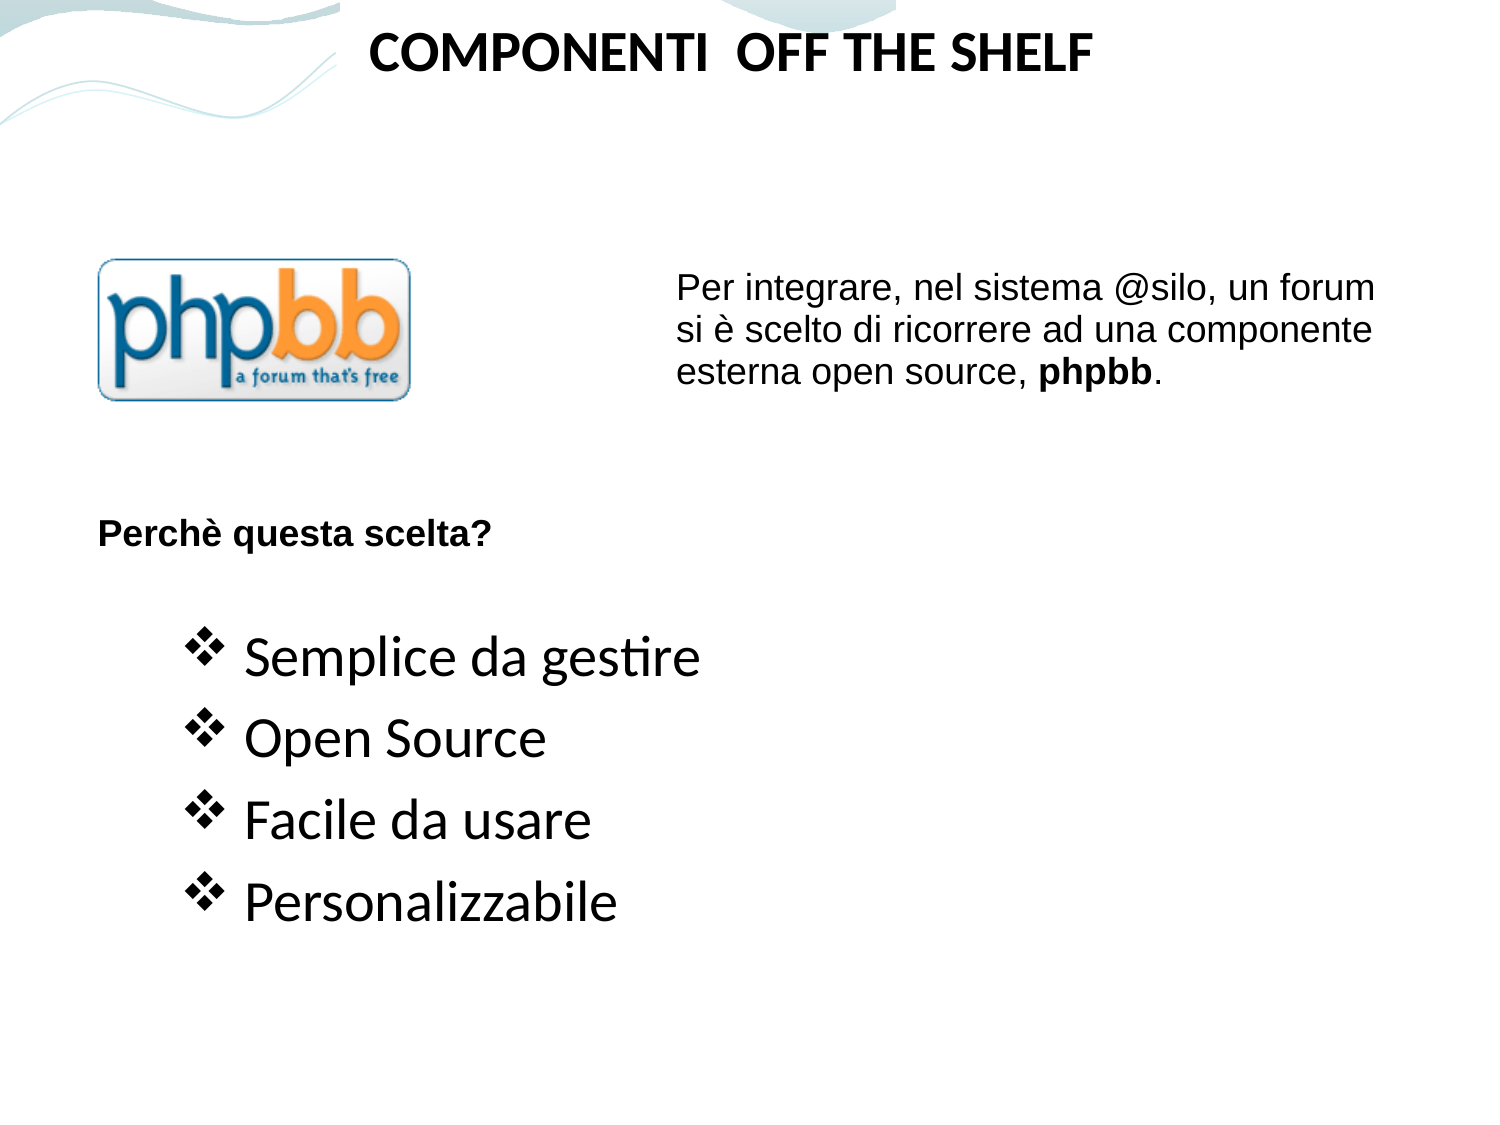

COMPONENTI OFF THE SHELF
Per integrare, nel sistema @silo, un forum si è scelto di ricorrere ad una componente esterna open source, phpbb.
Perchè questa scelta?
 Semplice da gestire
 Open Source
 Facile da usare
 Personalizzabile